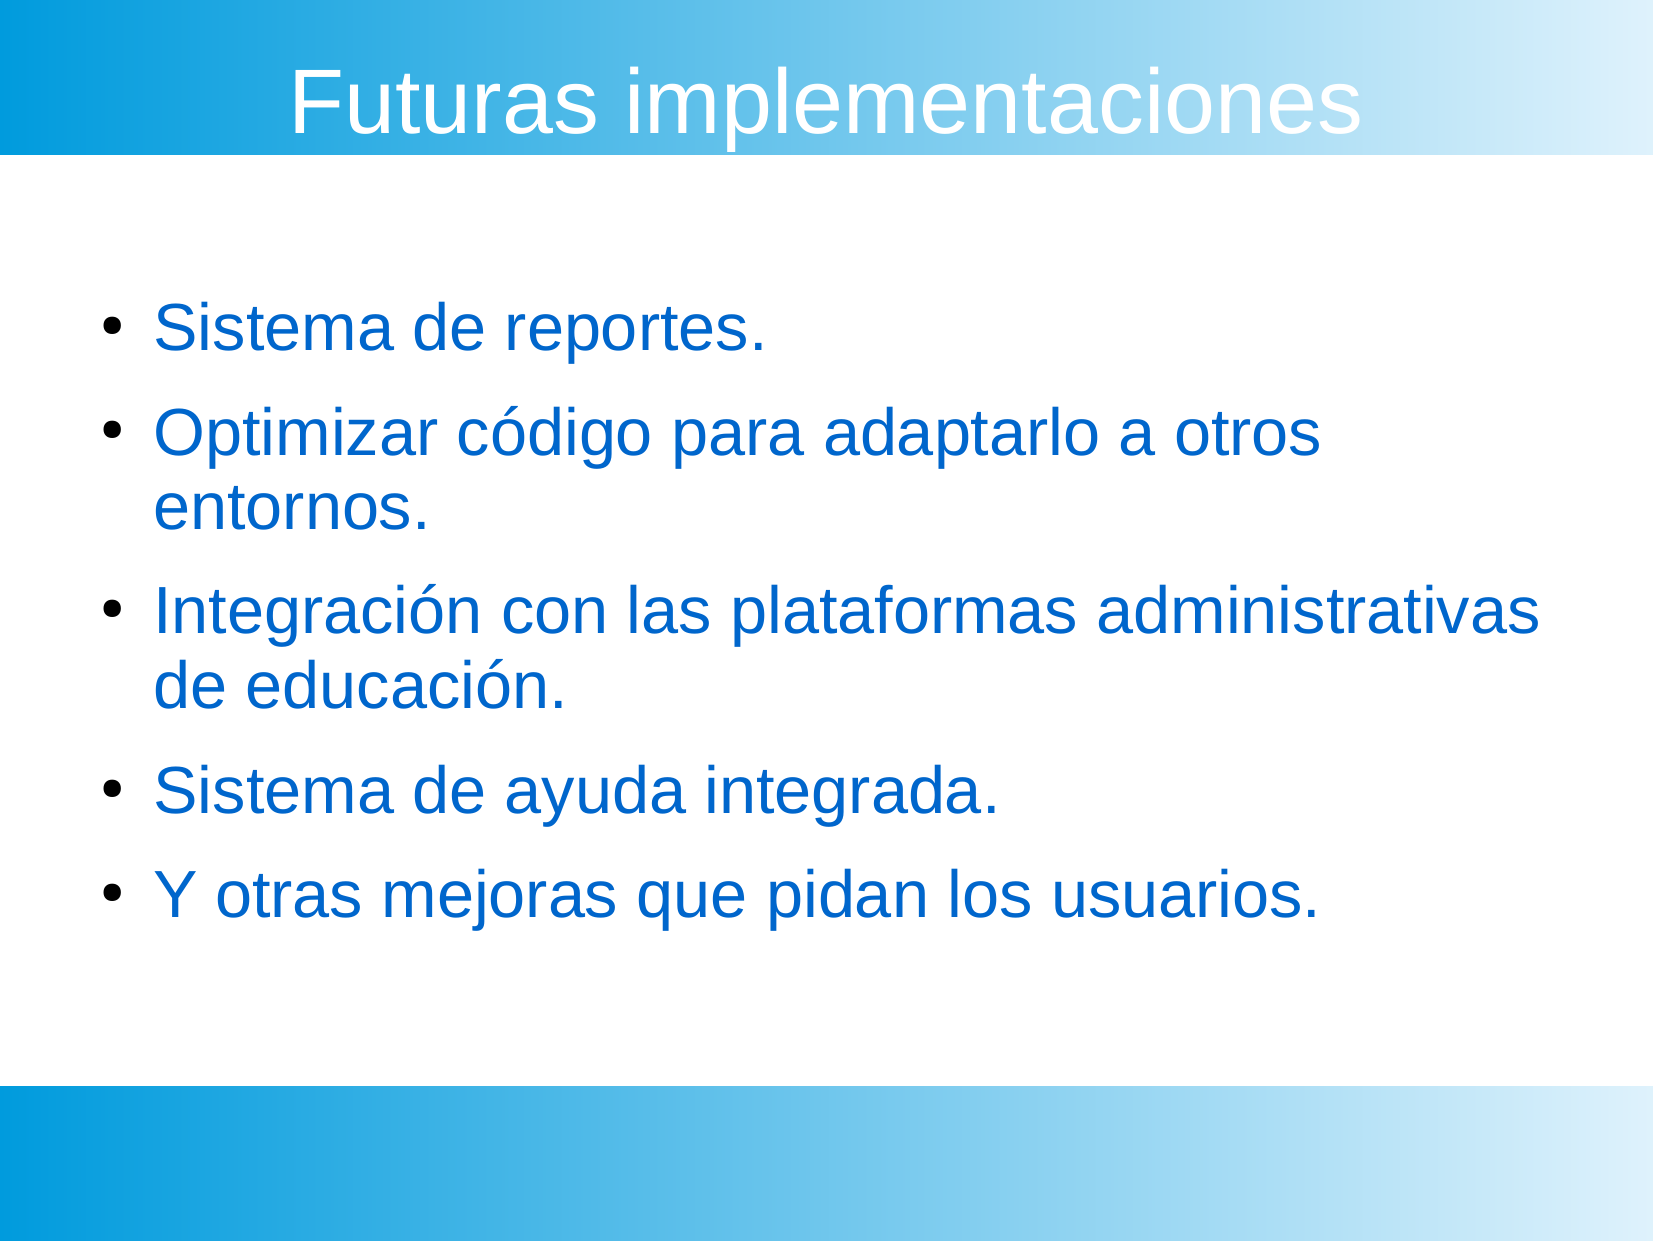

# Futuras implementaciones
Sistema de reportes.
Optimizar código para adaptarlo a otros entornos.
Integración con las plataformas administrativas de educación.
Sistema de ayuda integrada.
Y otras mejoras que pidan los usuarios.